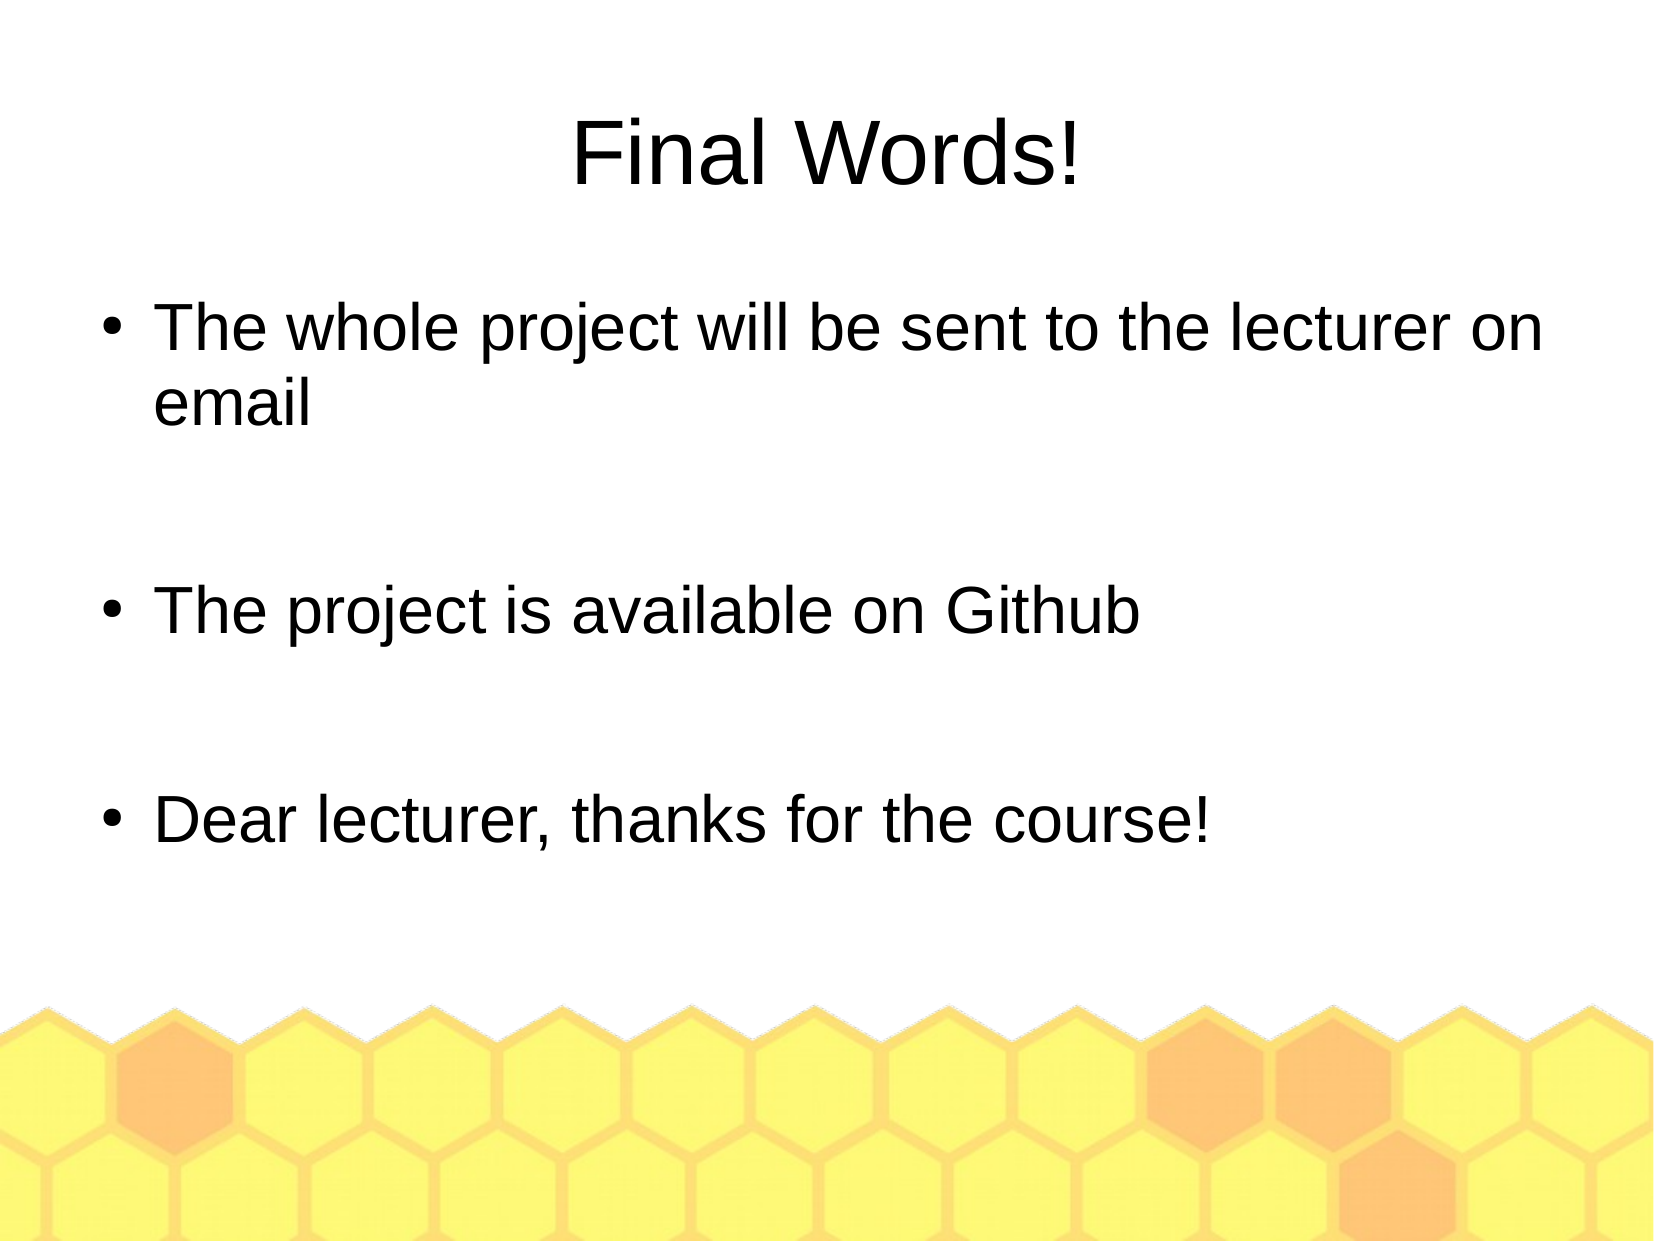

# Final Words!
The whole project will be sent to the lecturer on email
The project is available on Github
Dear lecturer, thanks for the course!